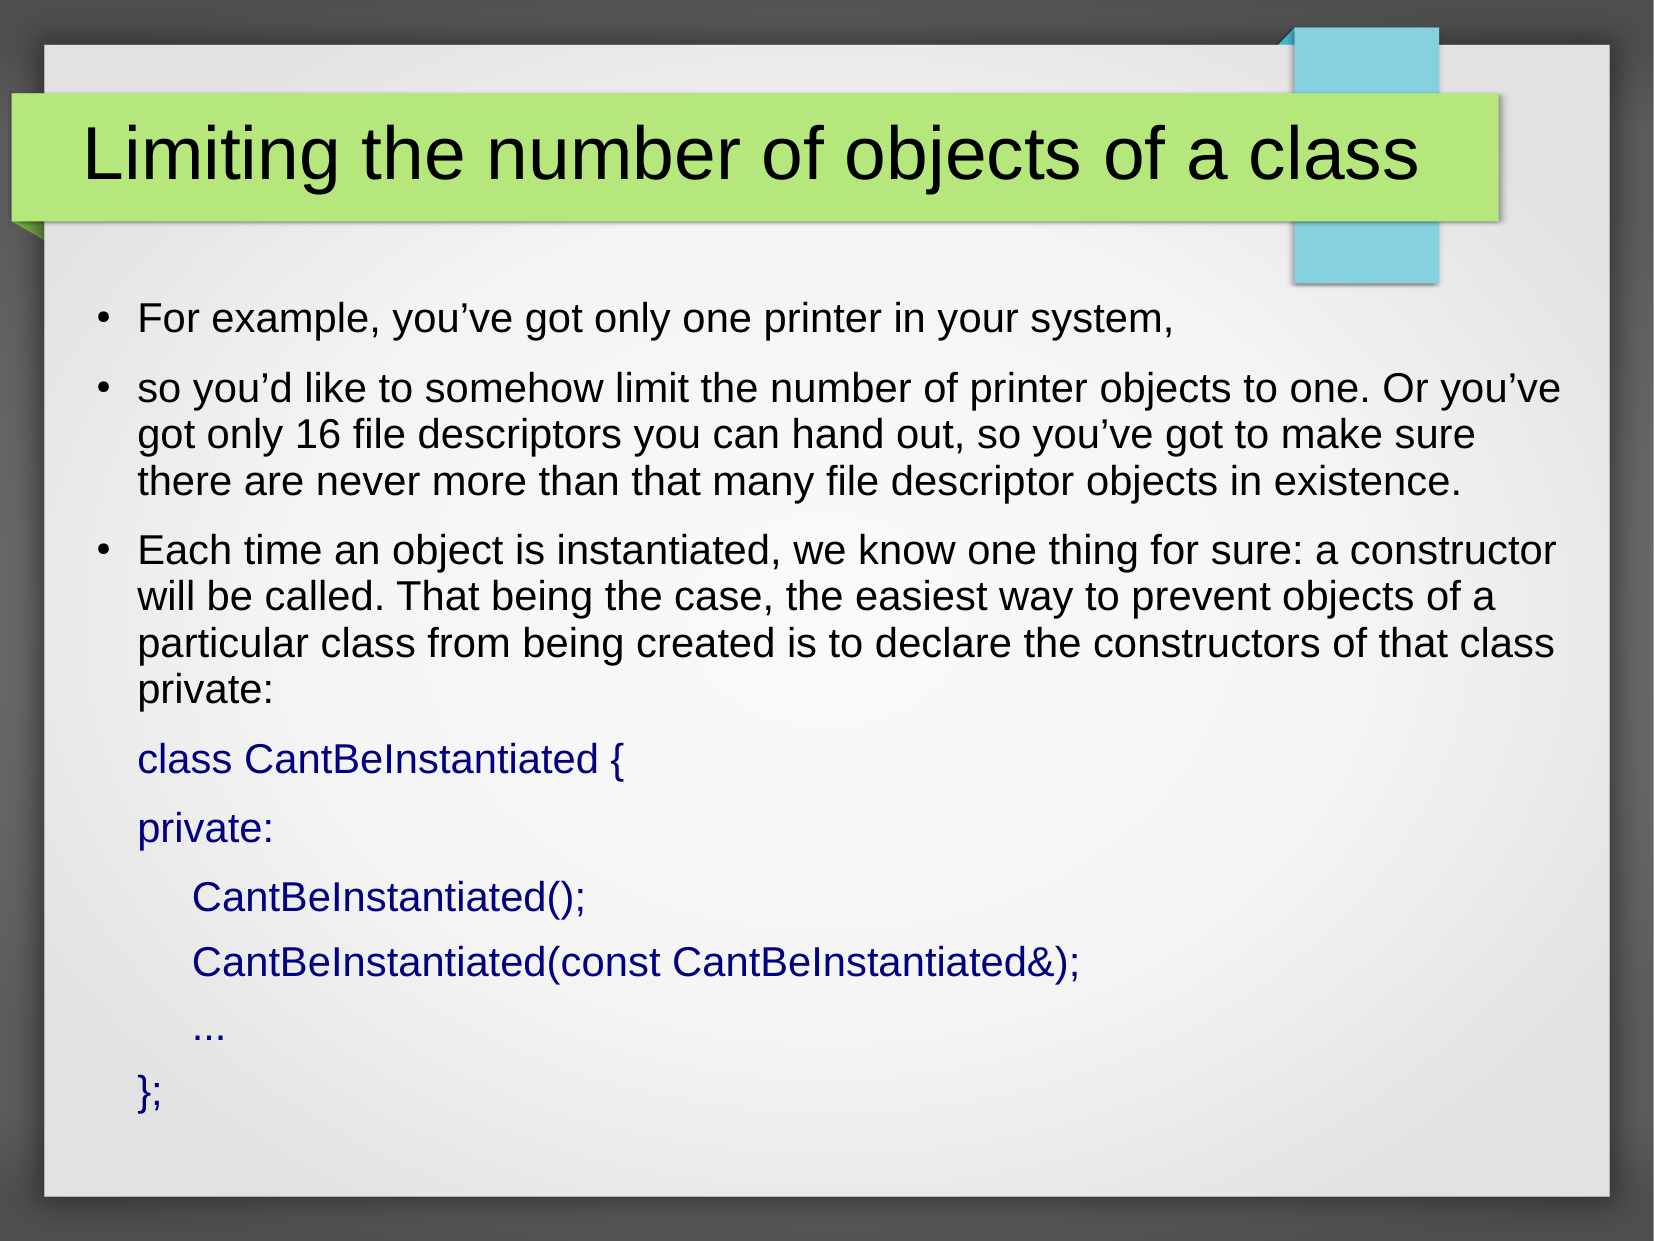

# Limiting the number of objects of a class
For example, you’ve got only one printer in your system,
so you’d like to somehow limit the number of printer objects to one. Or you’ve got only 16 file descriptors you can hand out, so you’ve got to make sure there are never more than that many file descriptor objects in existence.
Each time an object is instantiated, we know one thing for sure: a constructor will be called. That being the case, the easiest way to prevent objects of a particular class from being created is to declare the constructors of that class private:
class CantBeInstantiated {
private:
CantBeInstantiated();
CantBeInstantiated(const CantBeInstantiated&);
...
};